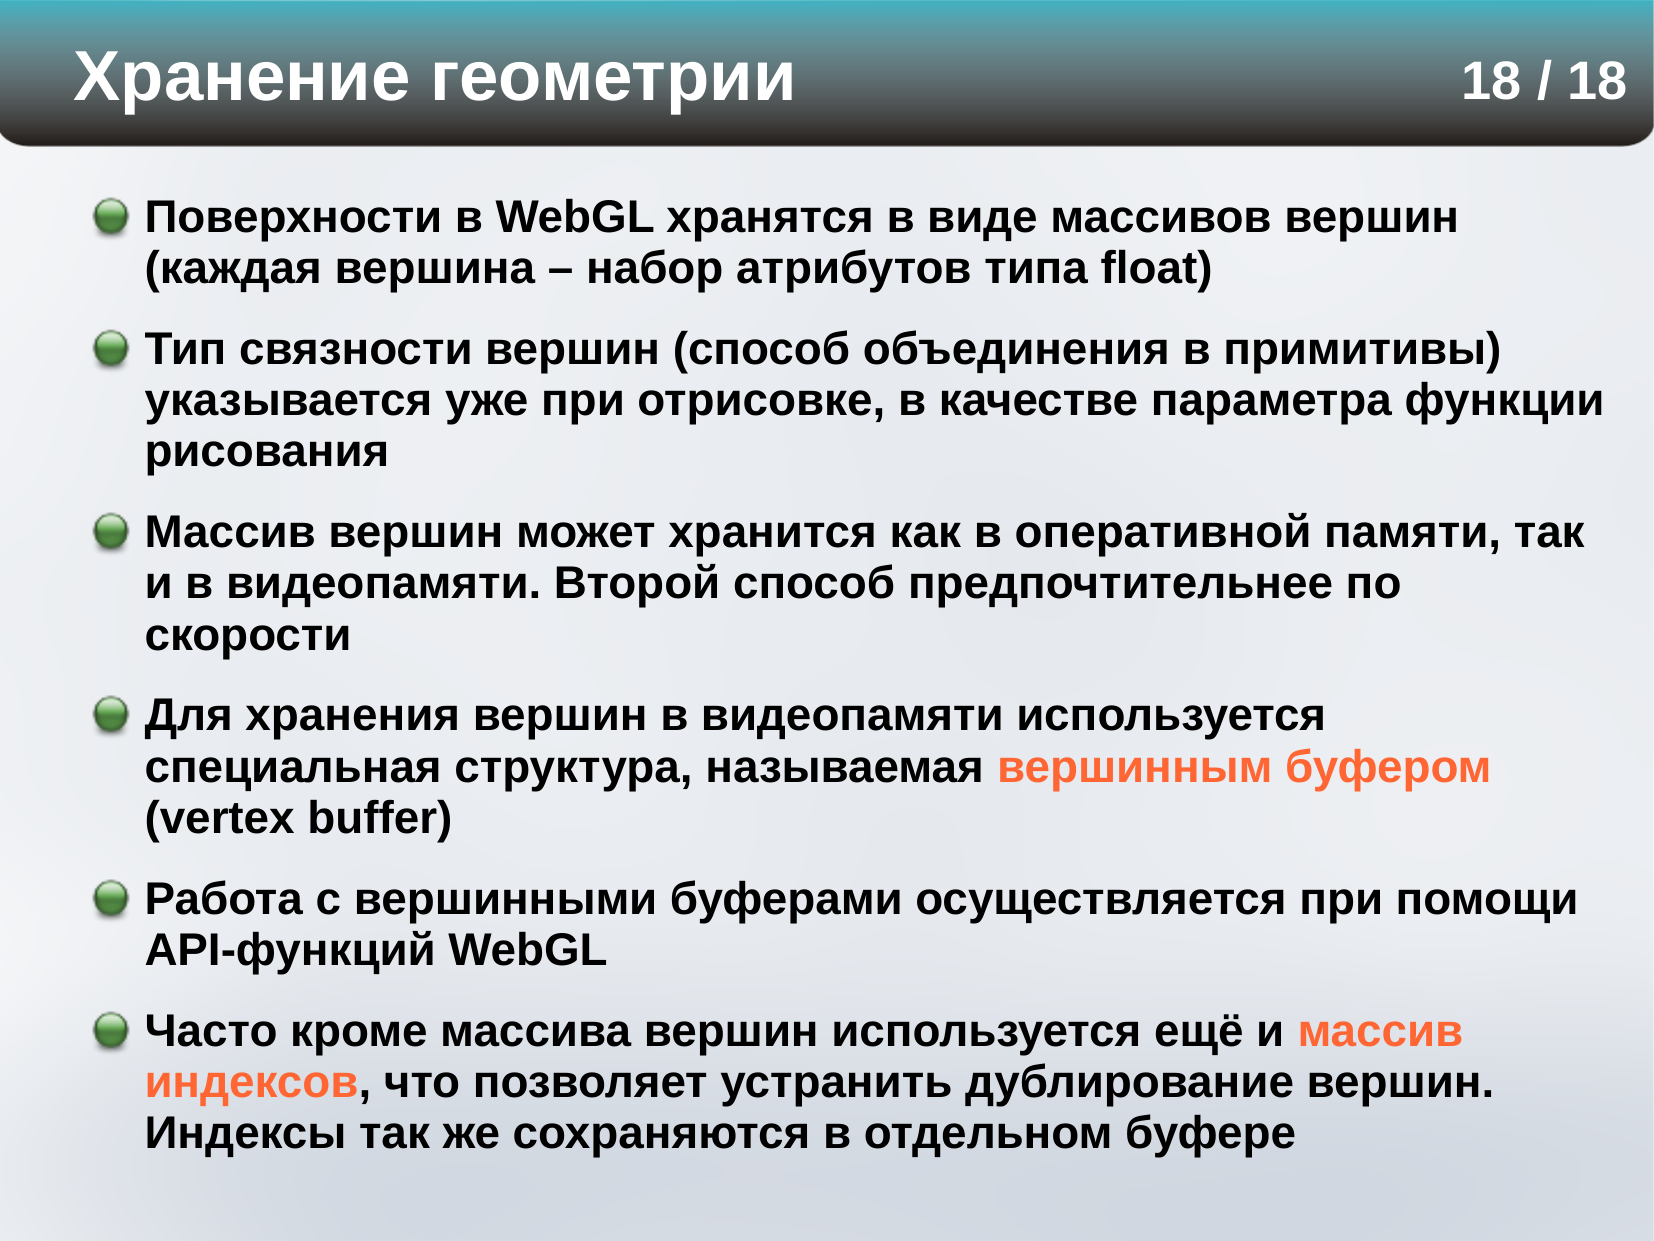

Хранение геометрии
Поверхности в WebGL хранятся в виде массивов вершин (каждая вершина – набор атрибутов типа float)
Тип связности вершин (способ объединения в примитивы) указывается уже при отрисовке, в качестве параметра функции рисования
Массив вершин может хранится как в оперативной памяти, так и в видеопамяти. Второй способ предпочтительнее по скорости
Для хранения вершин в видеопамяти используется специальная структура, называемая вершинным буфером (vertex buffer)
Работа с вершинными буферами осуществляется при помощи API-функций WebGL
Часто кроме массива вершин используется ещё и массив индексов, что позволяет устранить дублирование вершин. Индексы так же сохраняются в отдельном буфере